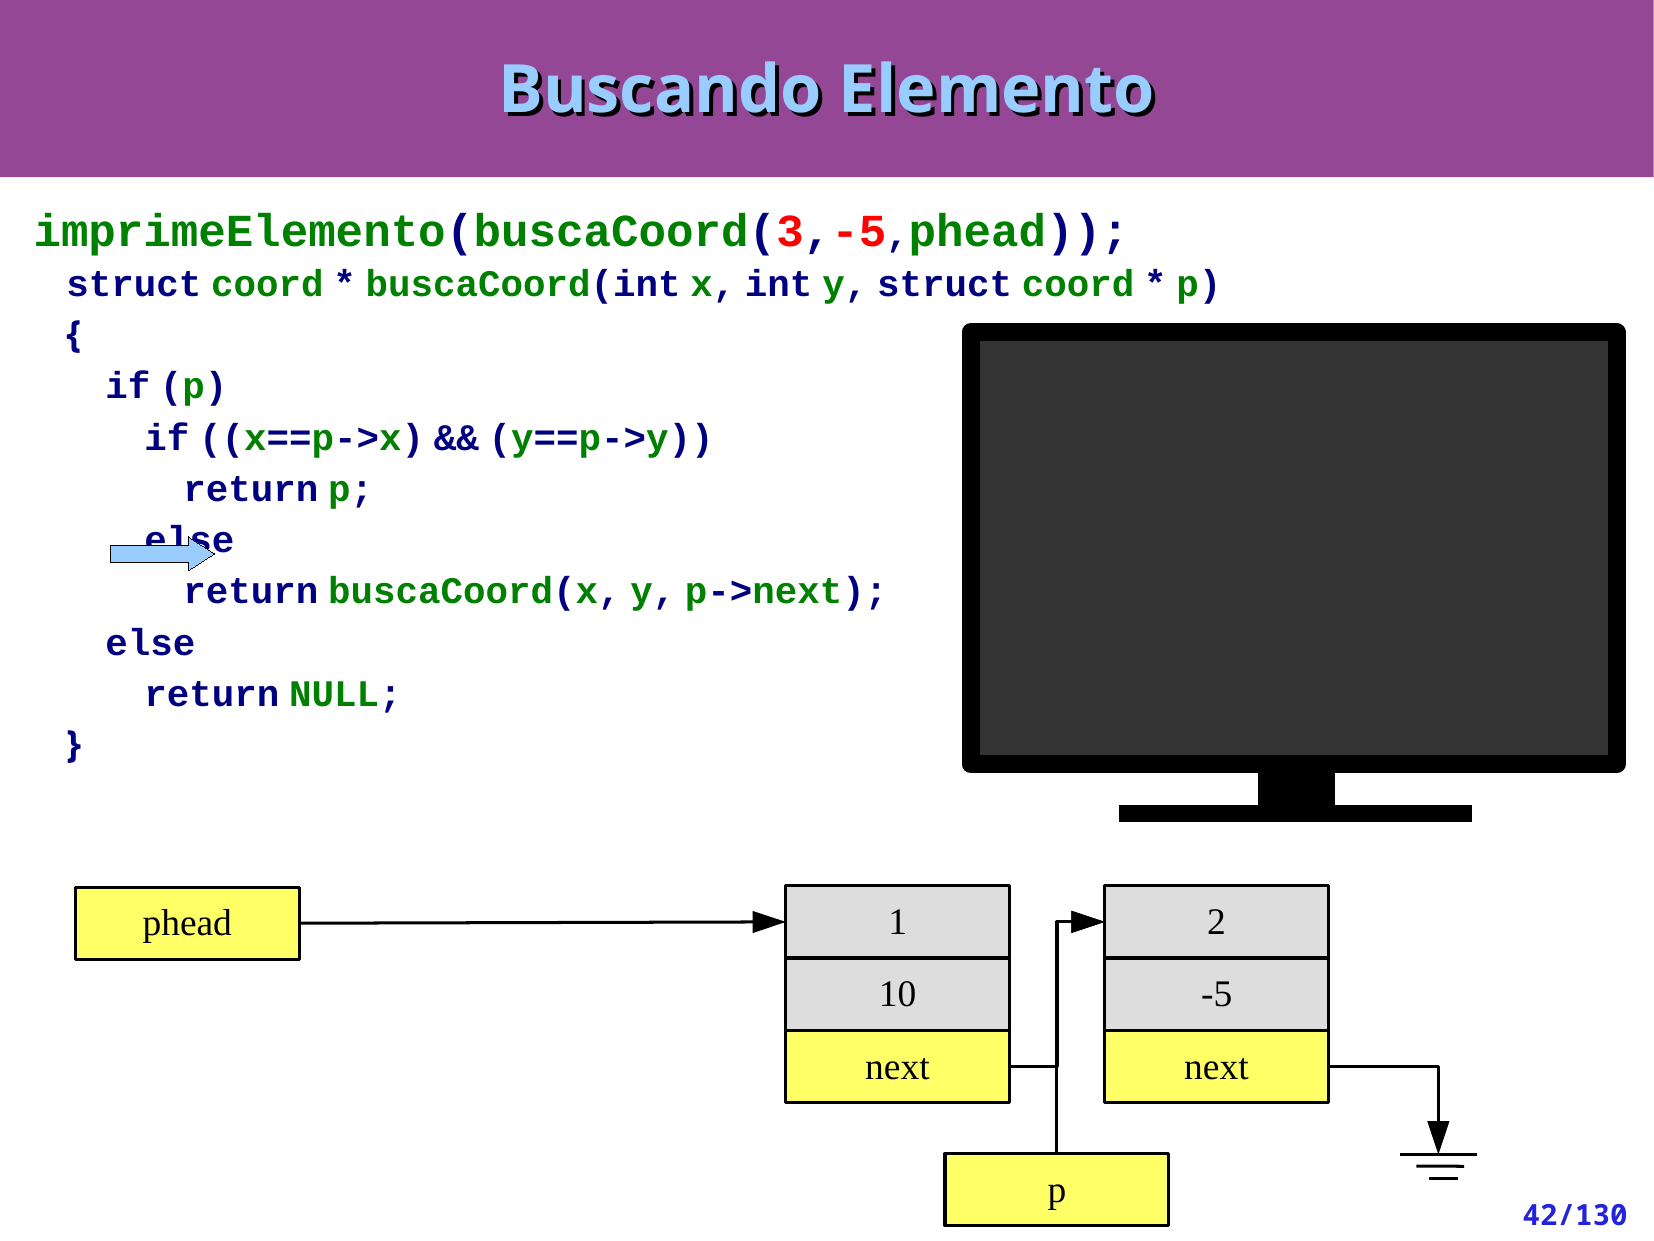

# Buscando Elemento
imprimeElemento(buscaCoord(3,-5,phead));
struct coord * buscaCoord(int x, int y, struct coord * p)
{
 if (p)
 if ((x==p->x) && (y==p->y))
 return p;
 else
 return buscaCoord(x, y, p->next);
 else
 return NULL;
}
1
2
phead
10
-5
next
next
p
42